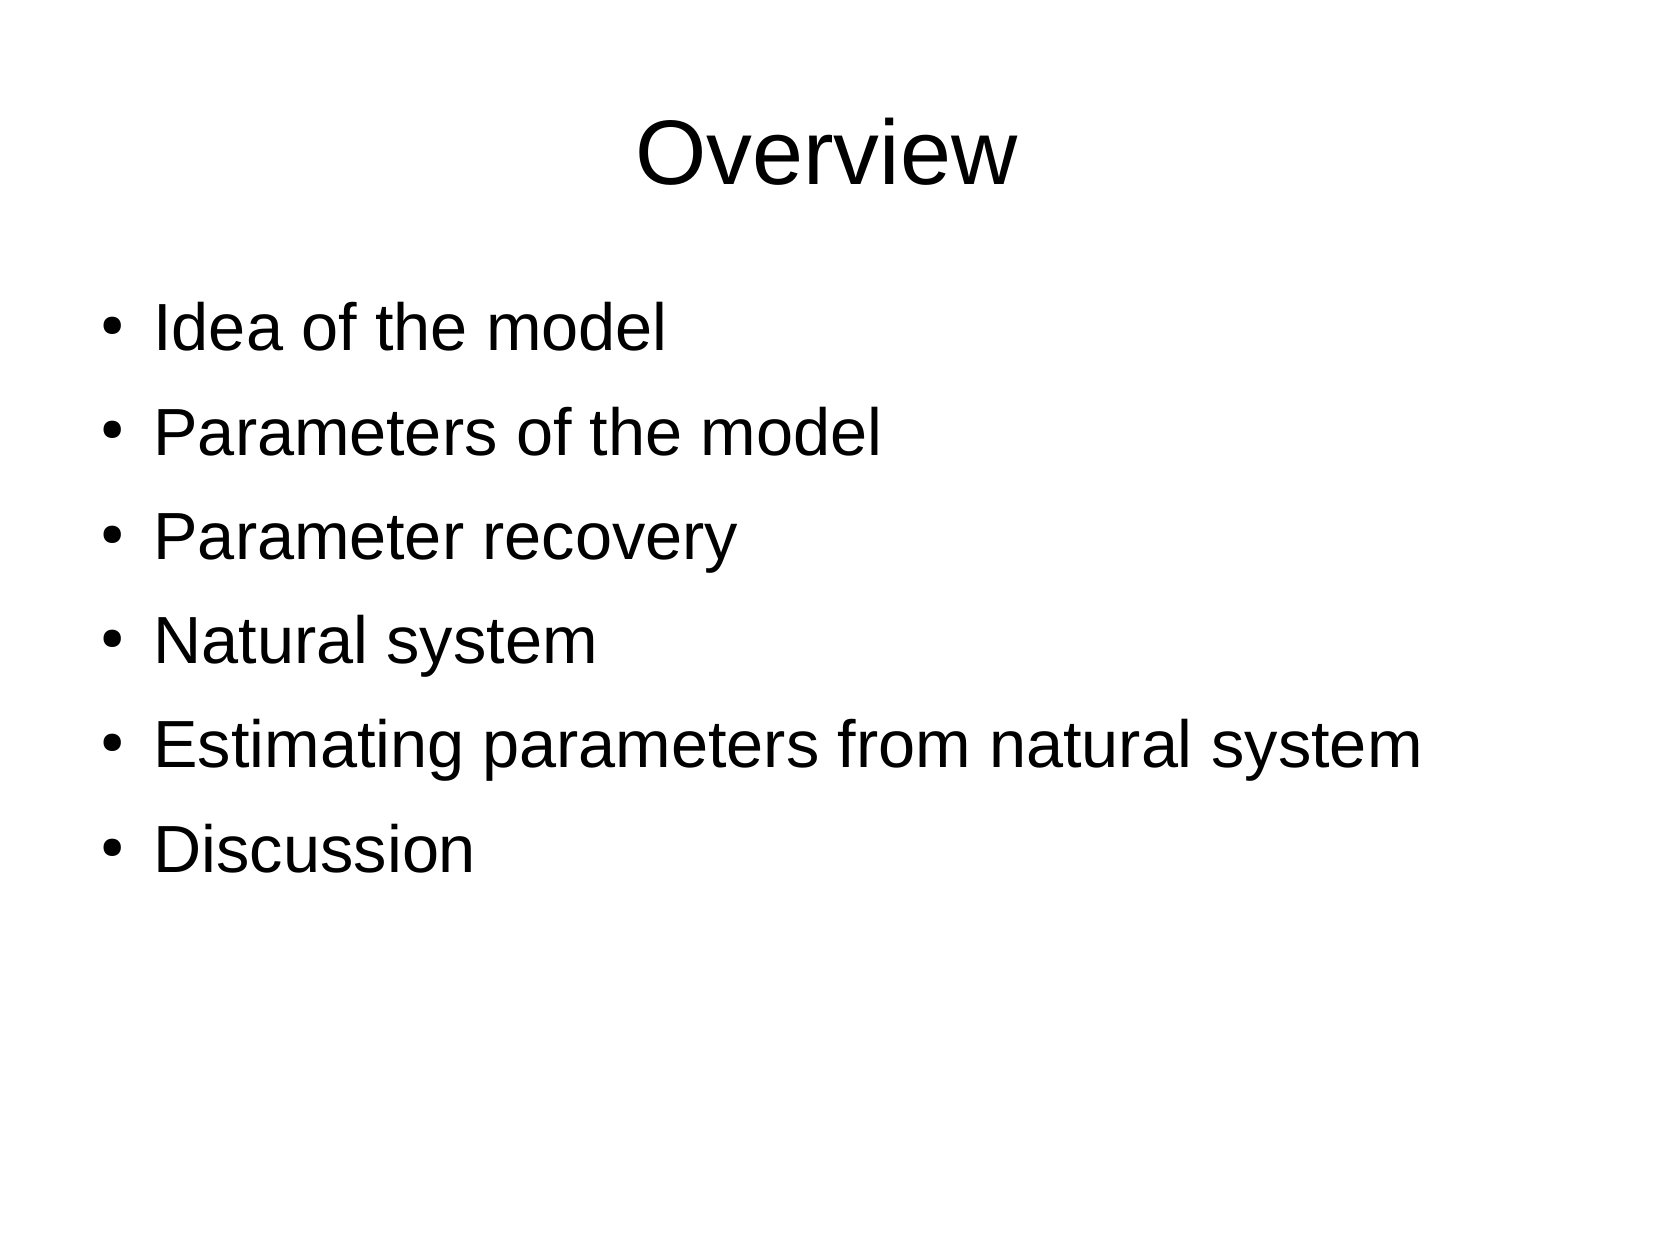

# Overview
Idea of the model
Parameters of the model
Parameter recovery
Natural system
Estimating parameters from natural system
Discussion